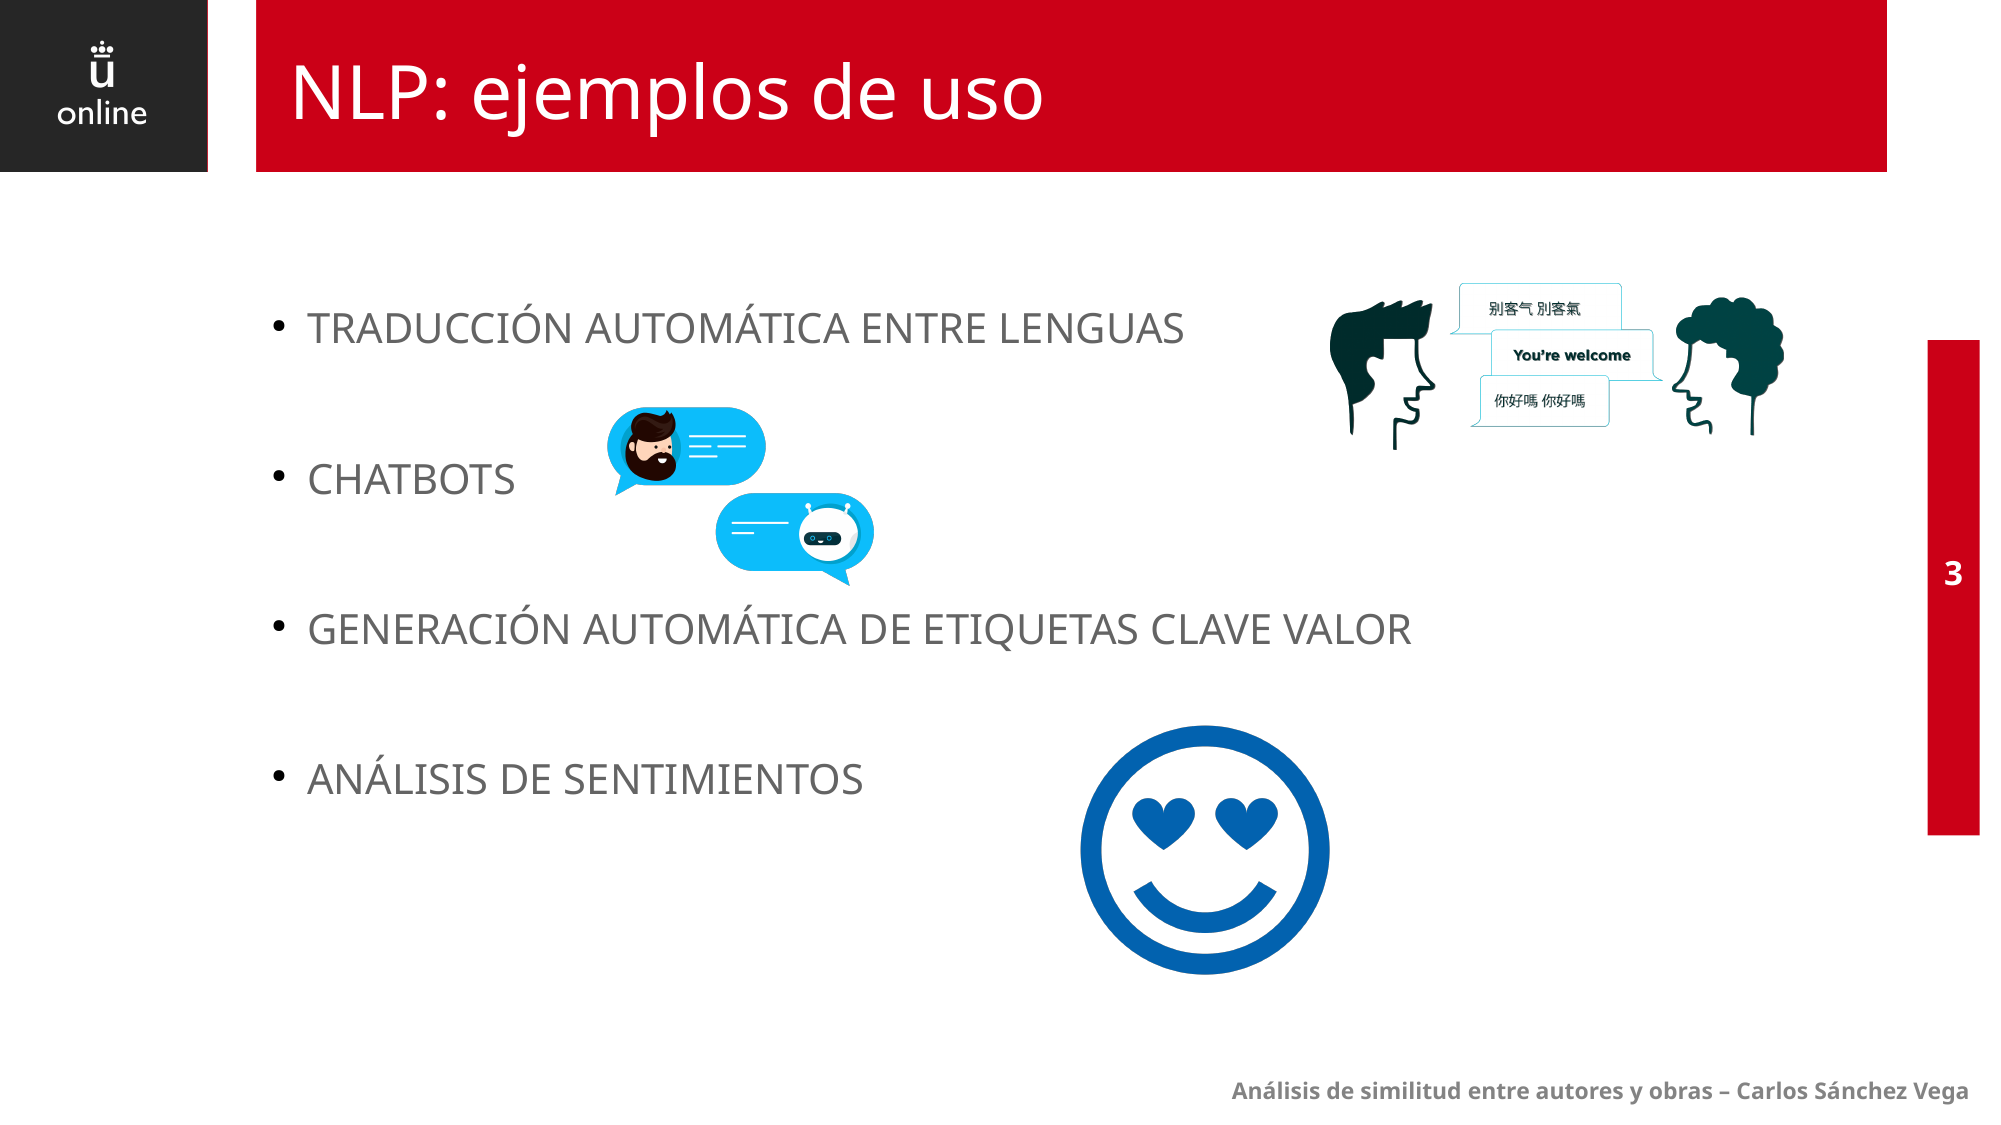

# NLP: ejemplos de uso
TRADUCCIÓN AUTOMÁTICA ENTRE LENGUAS
CHATBOTS
GENERACIÓN AUTOMÁTICA DE ETIQUETAS CLAVE VALOR
ANÁLISIS DE SENTIMIENTOS
Análisis de similitud entre autores y obras – Carlos Sánchez Vega